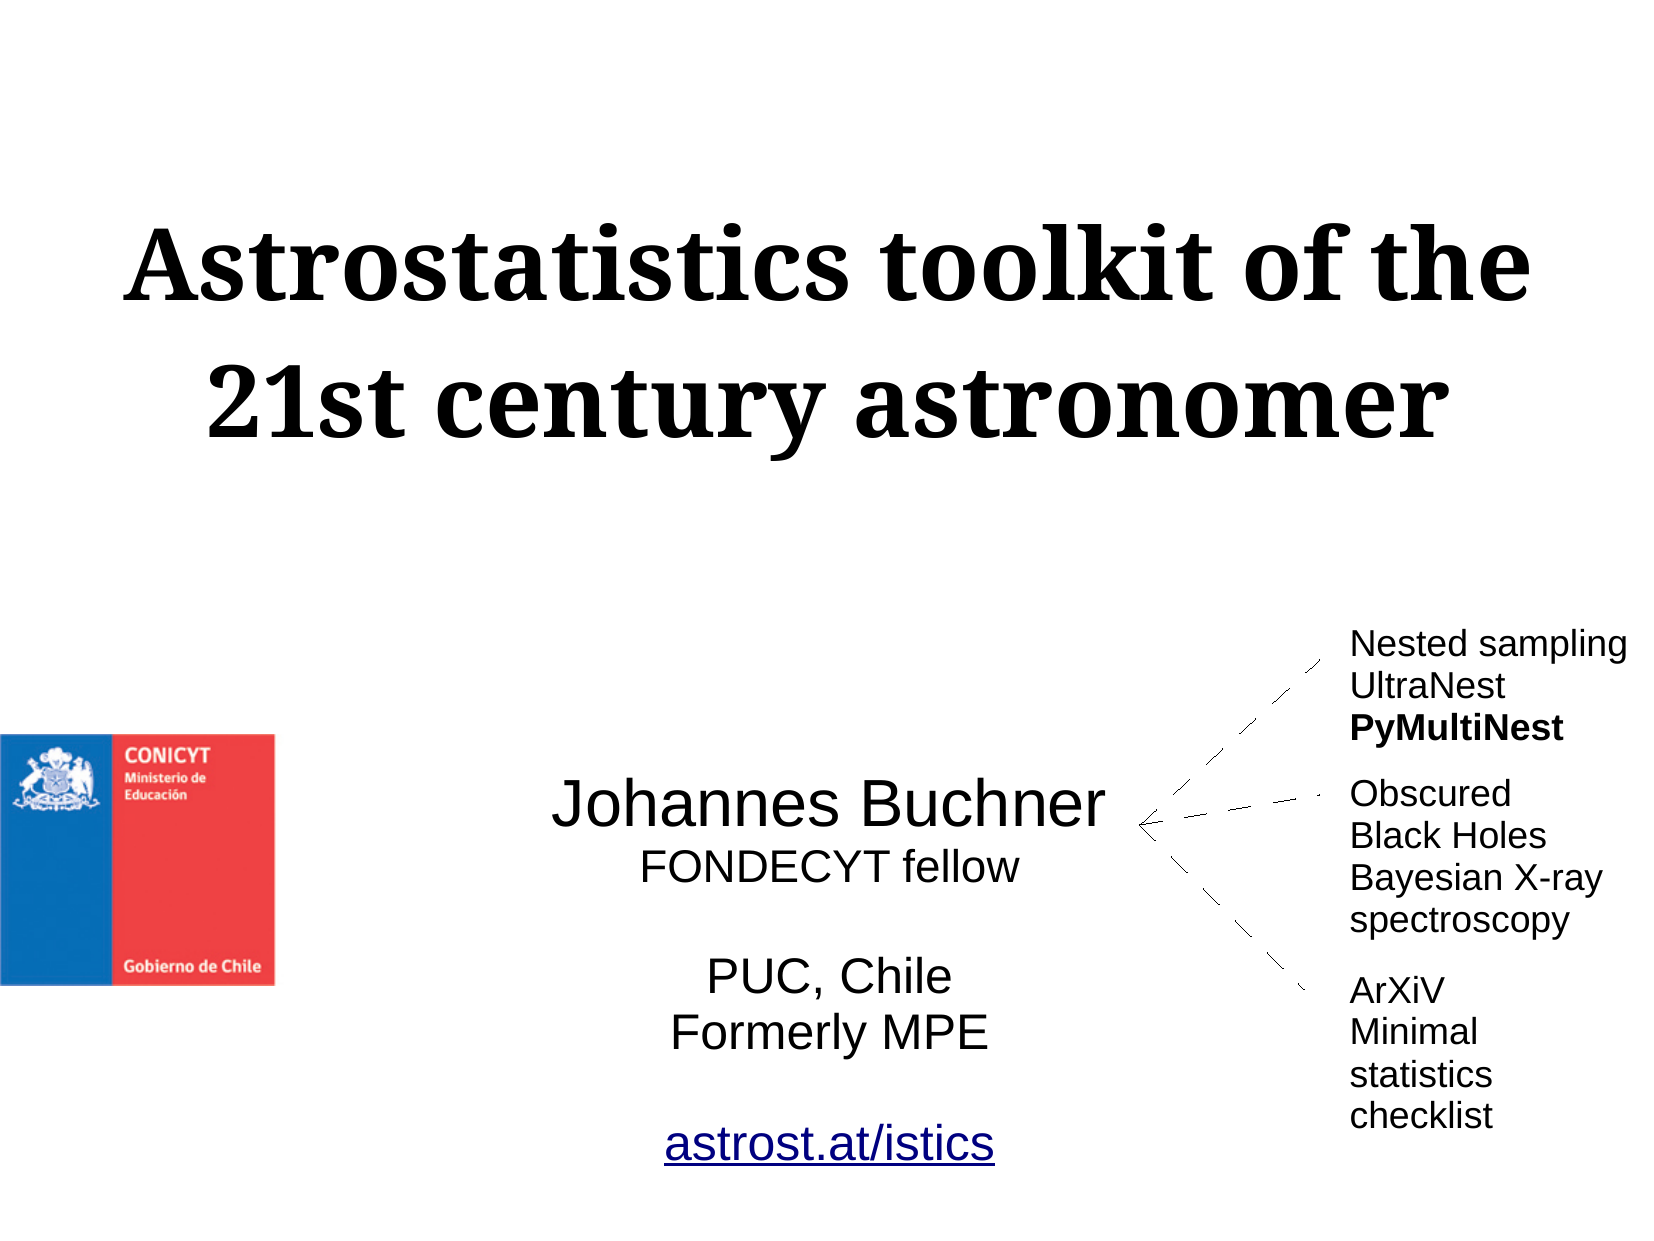

# Astrostatistics toolkit of the 21st century astronomer
Johannes Buchner
FONDECYT fellow
PUC, Chile
Formerly MPE
astrost.at/istics
Nested sampling
UltraNest
PyMultiNest
Obscured Black Holes
Bayesian X-ray spectroscopy
ArXiV
Minimal statistics checklist